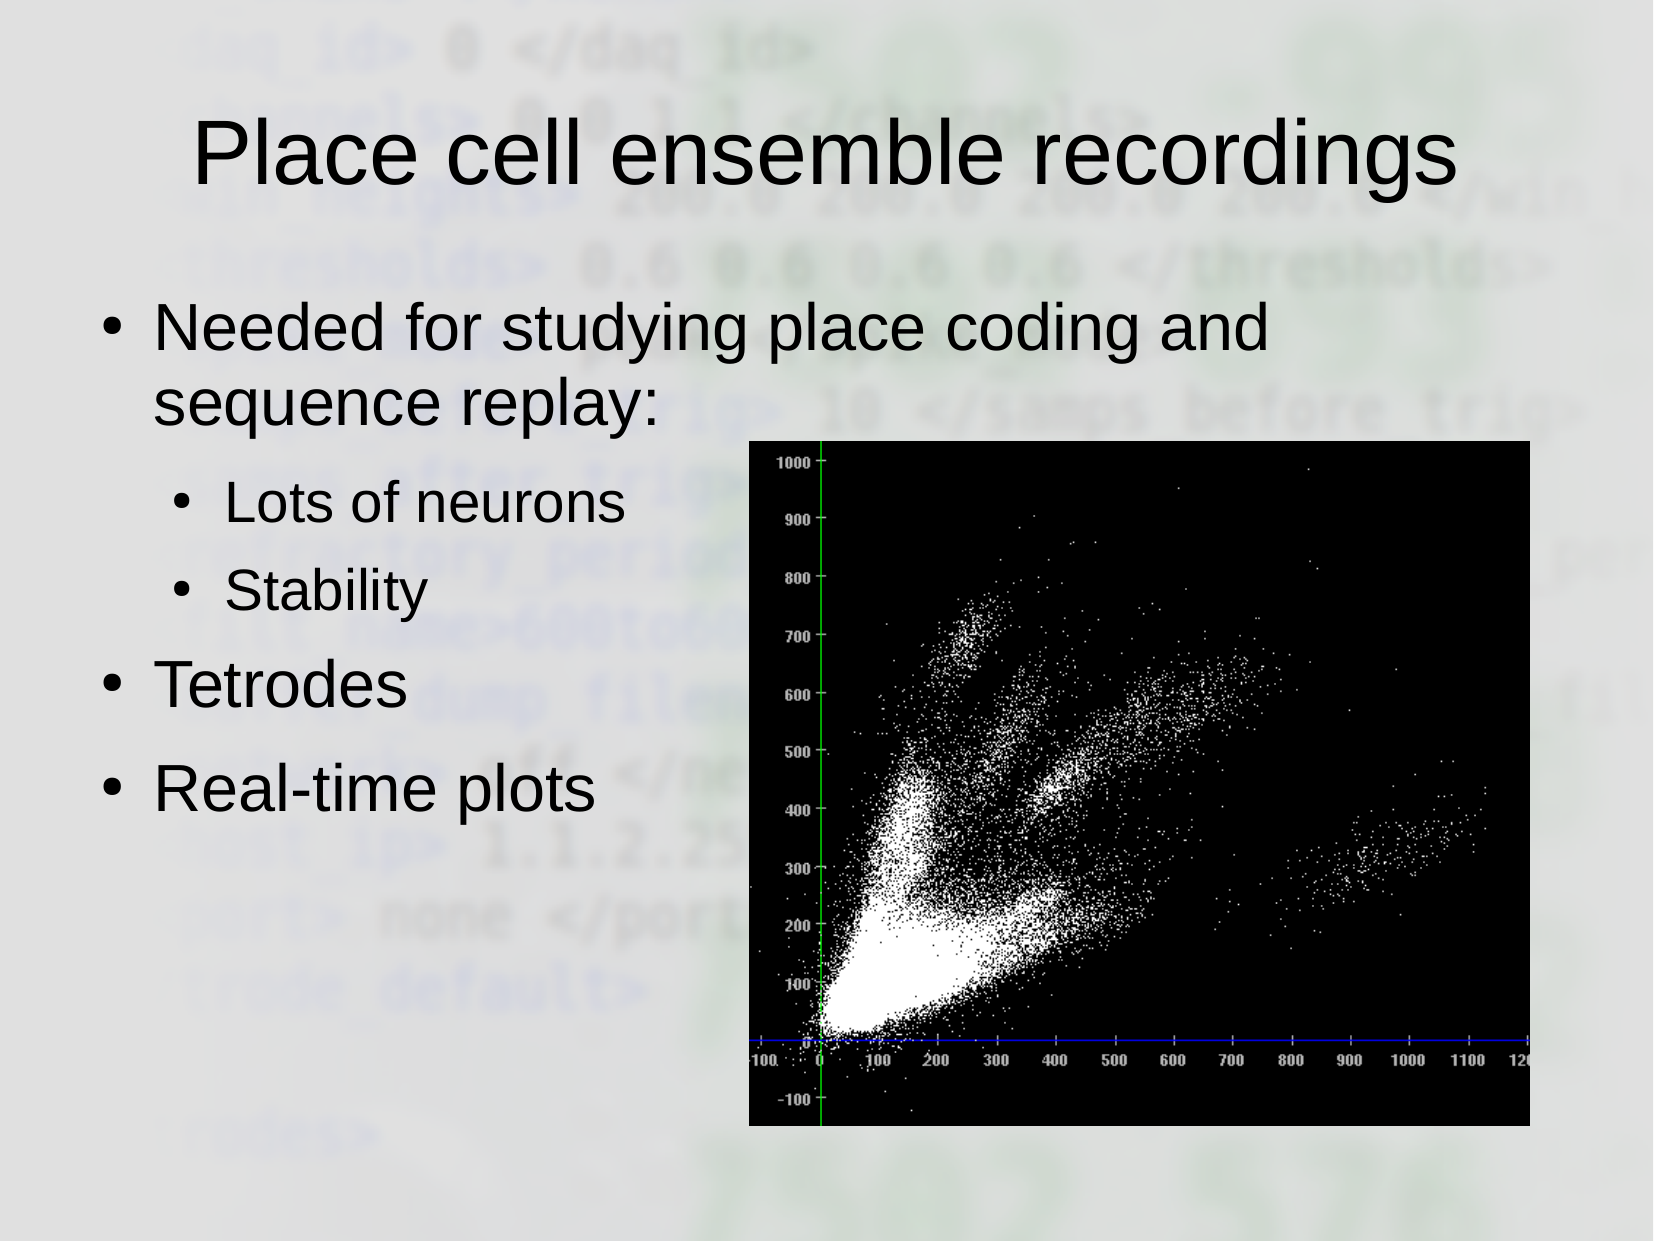

# Place cell ensemble recordings
Needed for studying place coding and sequence replay:
Lots of neurons
Stability
Tetrodes
Real-time plots